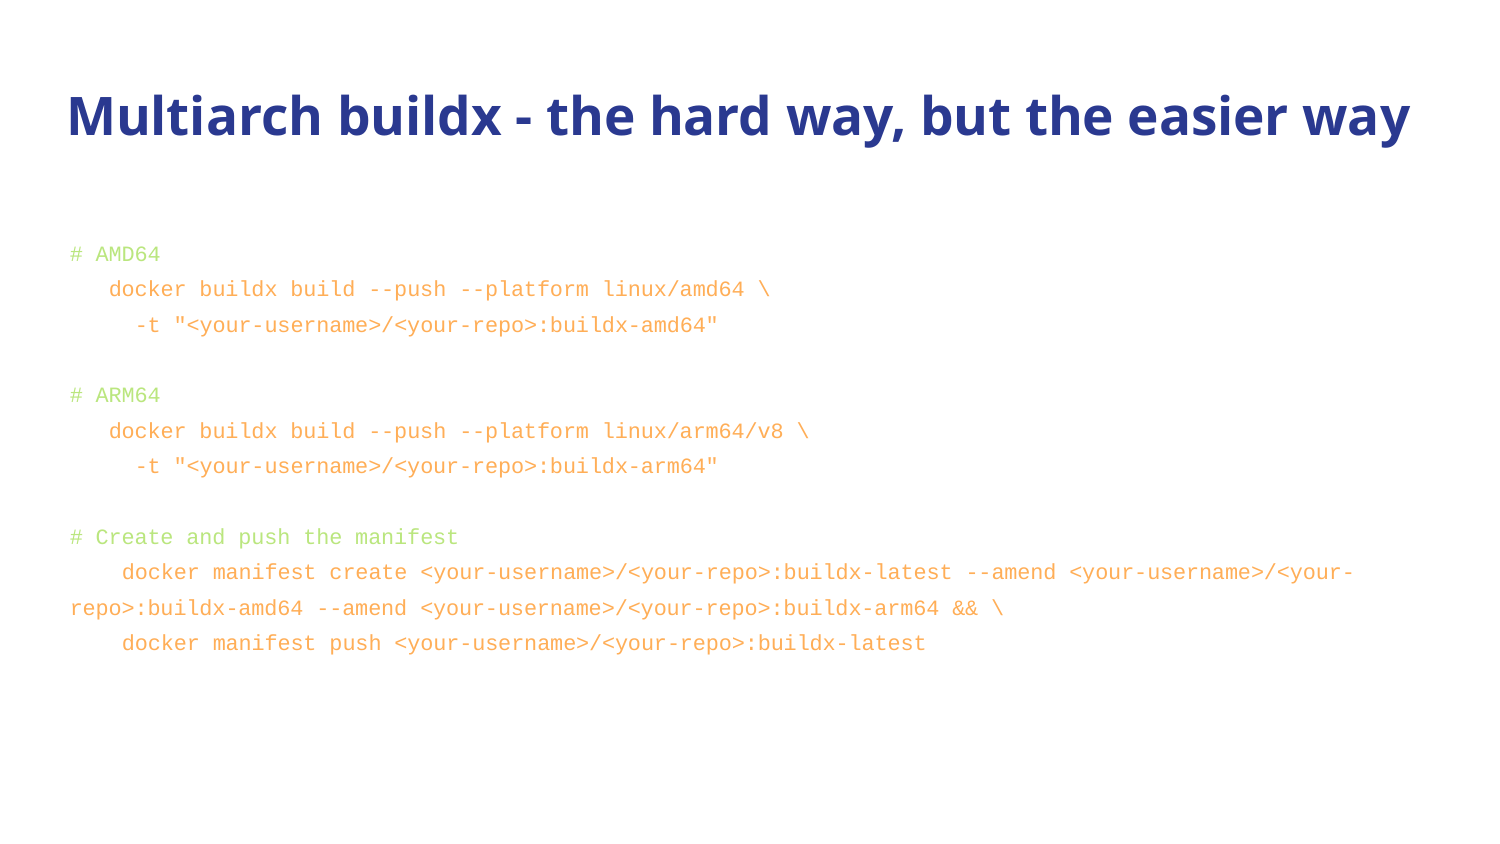

# Multiarch buildx - the hard way, but the easier way
# AMD64
 docker buildx build --push --platform linux/amd64 \
 -t "<your-username>/<your-repo>:buildx-amd64"
# ARM64
 docker buildx build --push --platform linux/arm64/v8 \
 -t "<your-username>/<your-repo>:buildx-arm64"
# Create and push the manifest
 docker manifest create <your-username>/<your-repo>:buildx-latest --amend <your-username>/<your-repo>:buildx-amd64 --amend <your-username>/<your-repo>:buildx-arm64 && \
 docker manifest push <your-username>/<your-repo>:buildx-latest